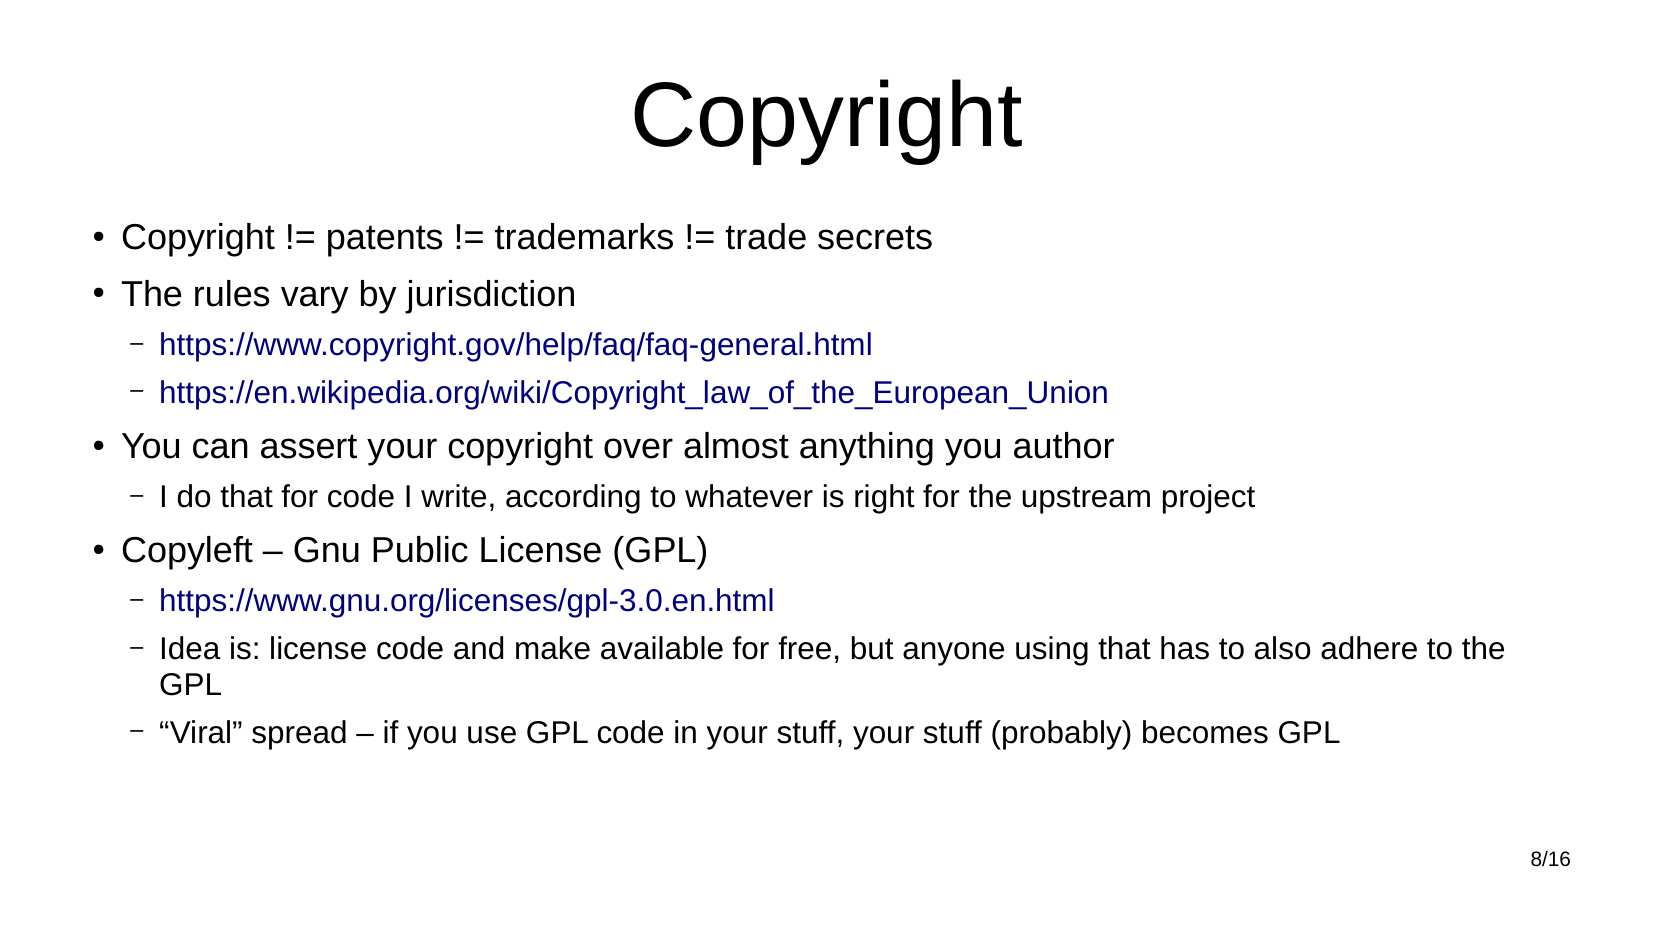

# Copyright
Copyright != patents != trademarks != trade secrets
The rules vary by jurisdiction
https://www.copyright.gov/help/faq/faq-general.html
https://en.wikipedia.org/wiki/Copyright_law_of_the_European_Union
You can assert your copyright over almost anything you author
I do that for code I write, according to whatever is right for the upstream project
Copyleft – Gnu Public License (GPL)
https://www.gnu.org/licenses/gpl-3.0.en.html
Idea is: license code and make available for free, but anyone using that has to also adhere to the GPL
“Viral” spread – if you use GPL code in your stuff, your stuff (probably) becomes GPL
8